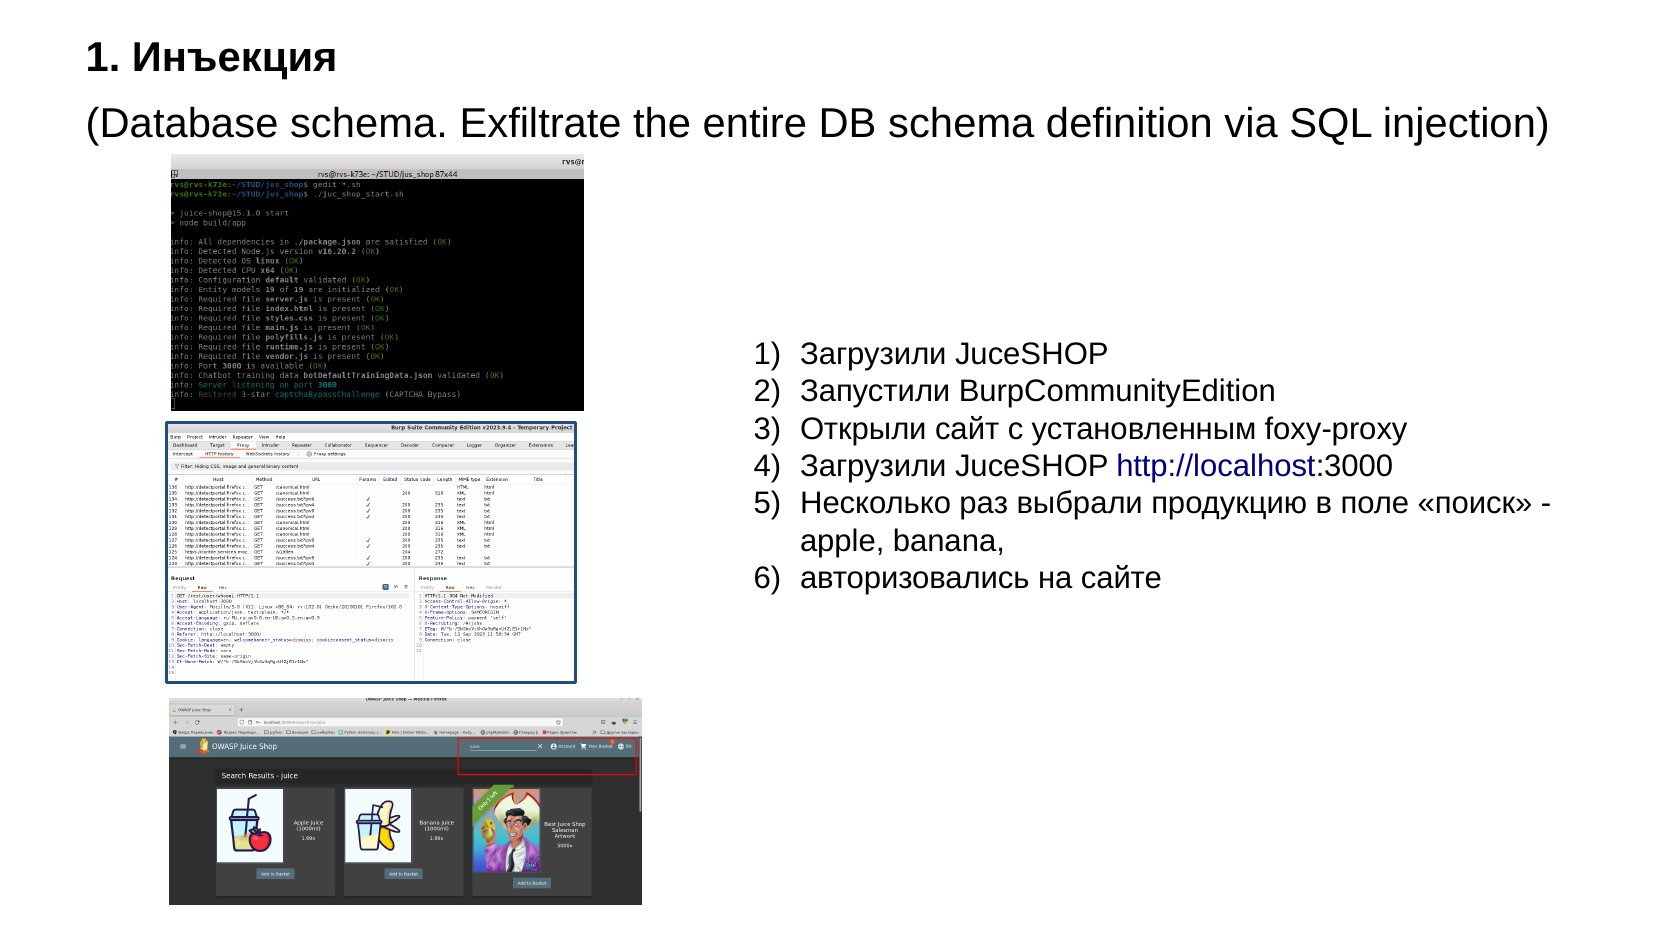

1. Инъекция
(Database schema. Exfiltrate the entire DB schema definition via SQL injection)
Загрузили JuceSHOP
Запустили BurpCommunityEdition
Открыли сайт с установленным foxy-proxy
Загрузили JuceSHOP http://localhost:3000
Несколько раз выбрали продукцию в поле «поиск» -apple, banana,
авторизовались на сайте